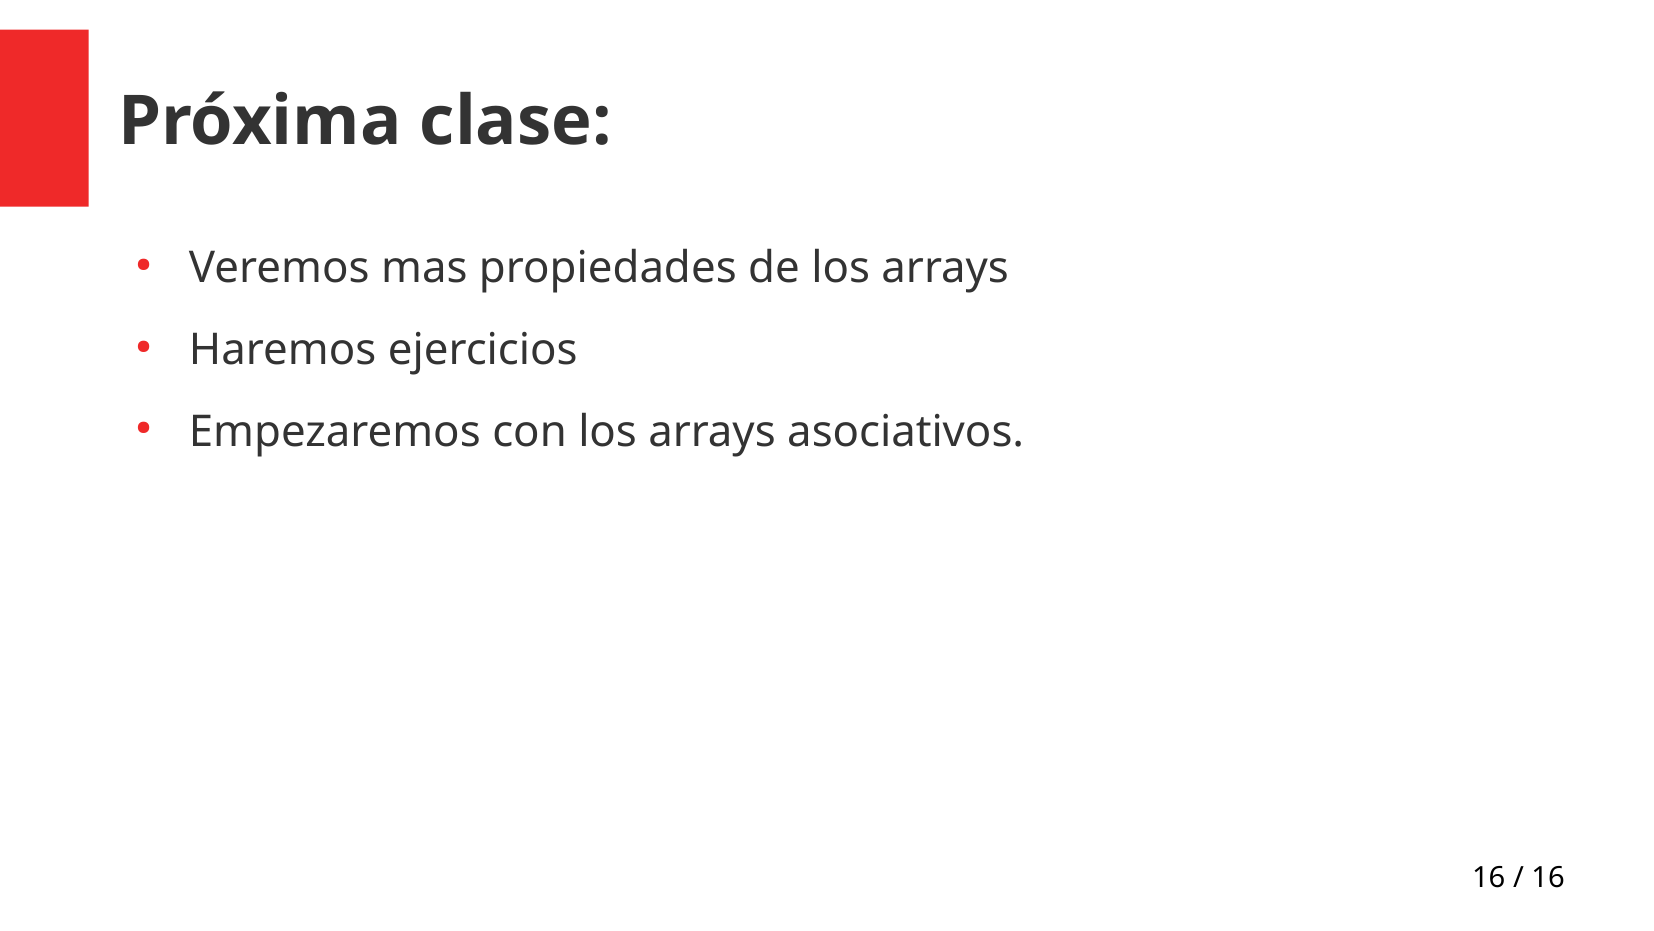

# Próxima clase:
Veremos mas propiedades de los arrays
Haremos ejercicios
Empezaremos con los arrays asociativos.
16